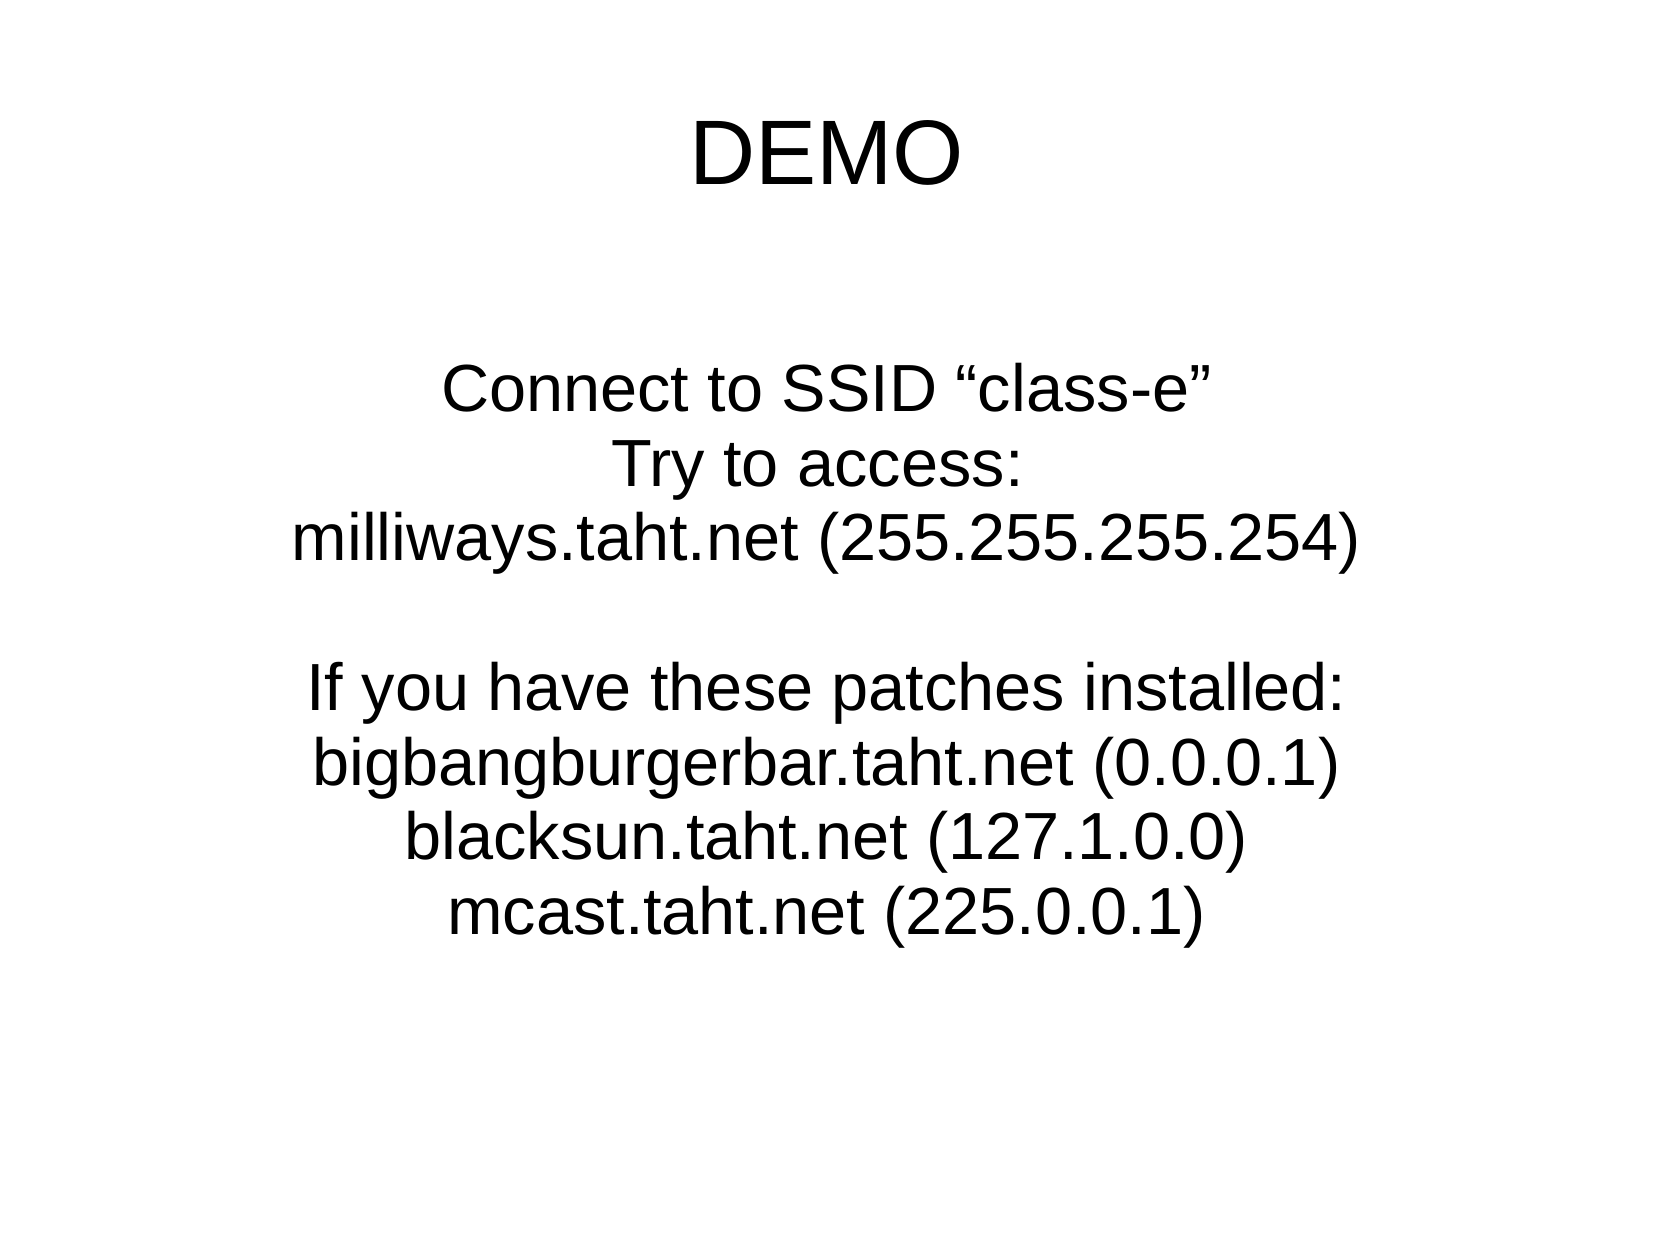

# DEMO
Connect to SSID “class-e”
Try to access:
milliways.taht.net (255.255.255.254)
If you have these patches installed:
bigbangburgerbar.taht.net (0.0.0.1)
blacksun.taht.net (127.1.0.0)
mcast.taht.net (225.0.0.1)